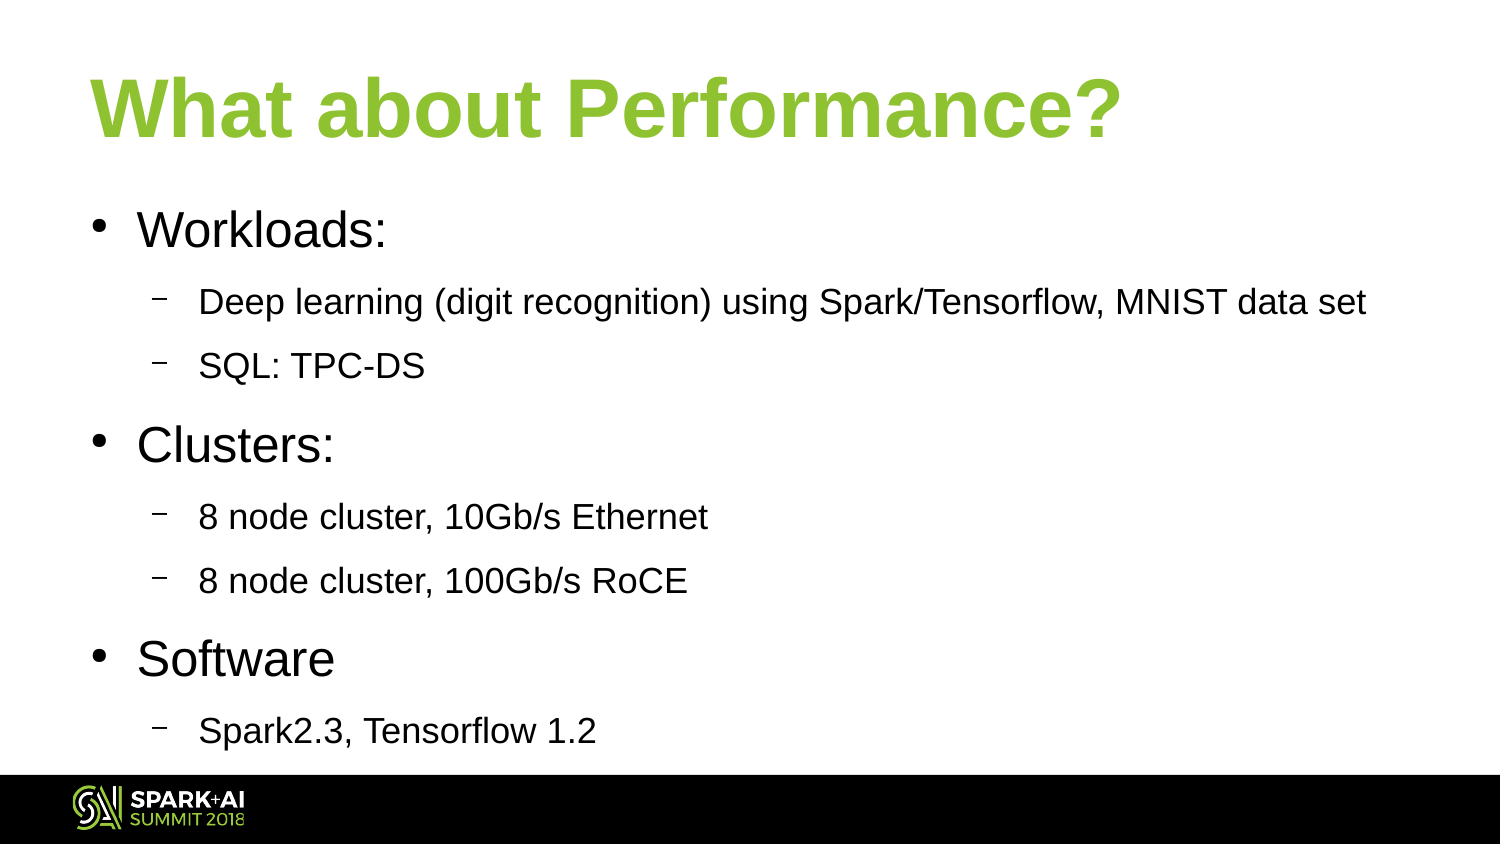

#
What about Performance?
put your #assignedhashtag here by setting the footer in view-header/footer
Workloads:
Deep learning (digit recognition) using Spark/Tensorflow, MNIST data set
SQL: TPC-DS
Clusters:
8 node cluster, 10Gb/s Ethernet
8 node cluster, 100Gb/s RoCE
Software
Spark2.3, Tensorflow 1.2